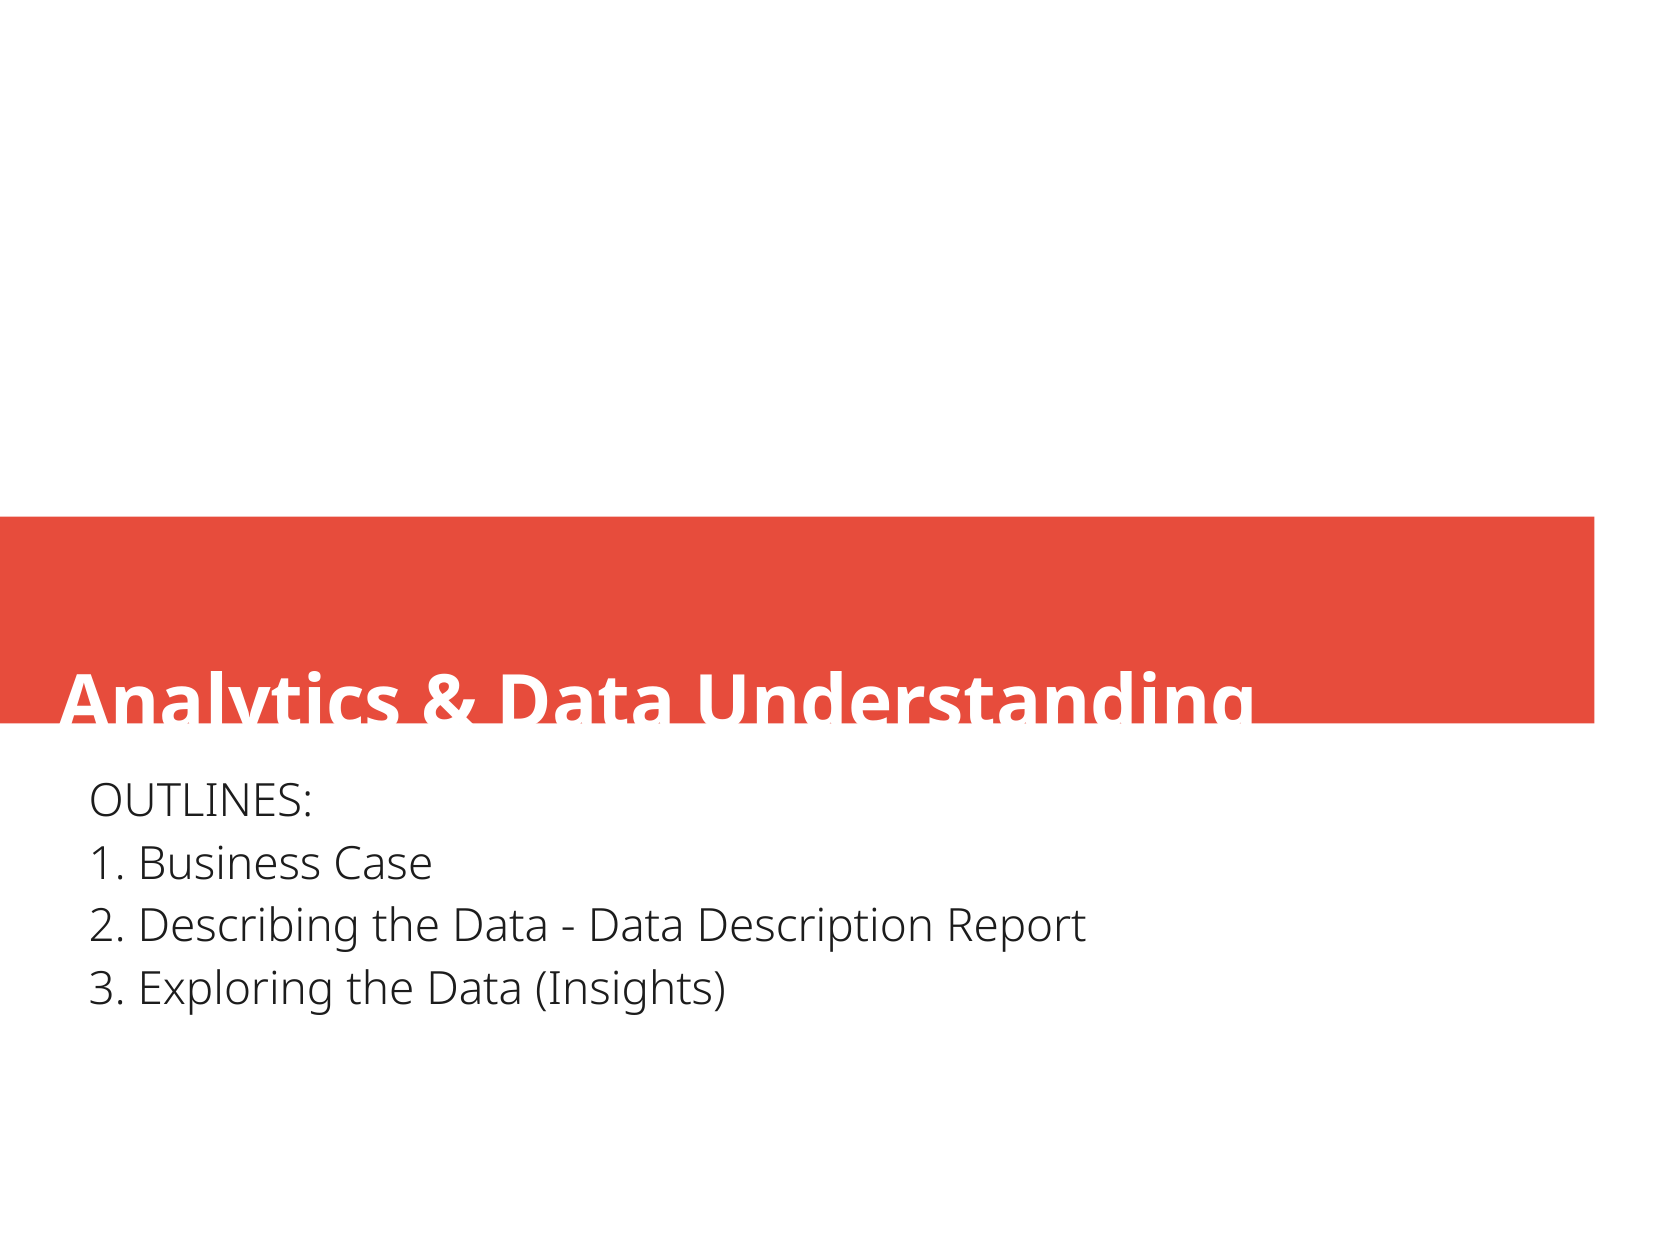

# Analytics & Data Understanding
OUTLINES:
1. Business Case
2. Describing the Data - Data Description Report
3. Exploring the Data (Insights)